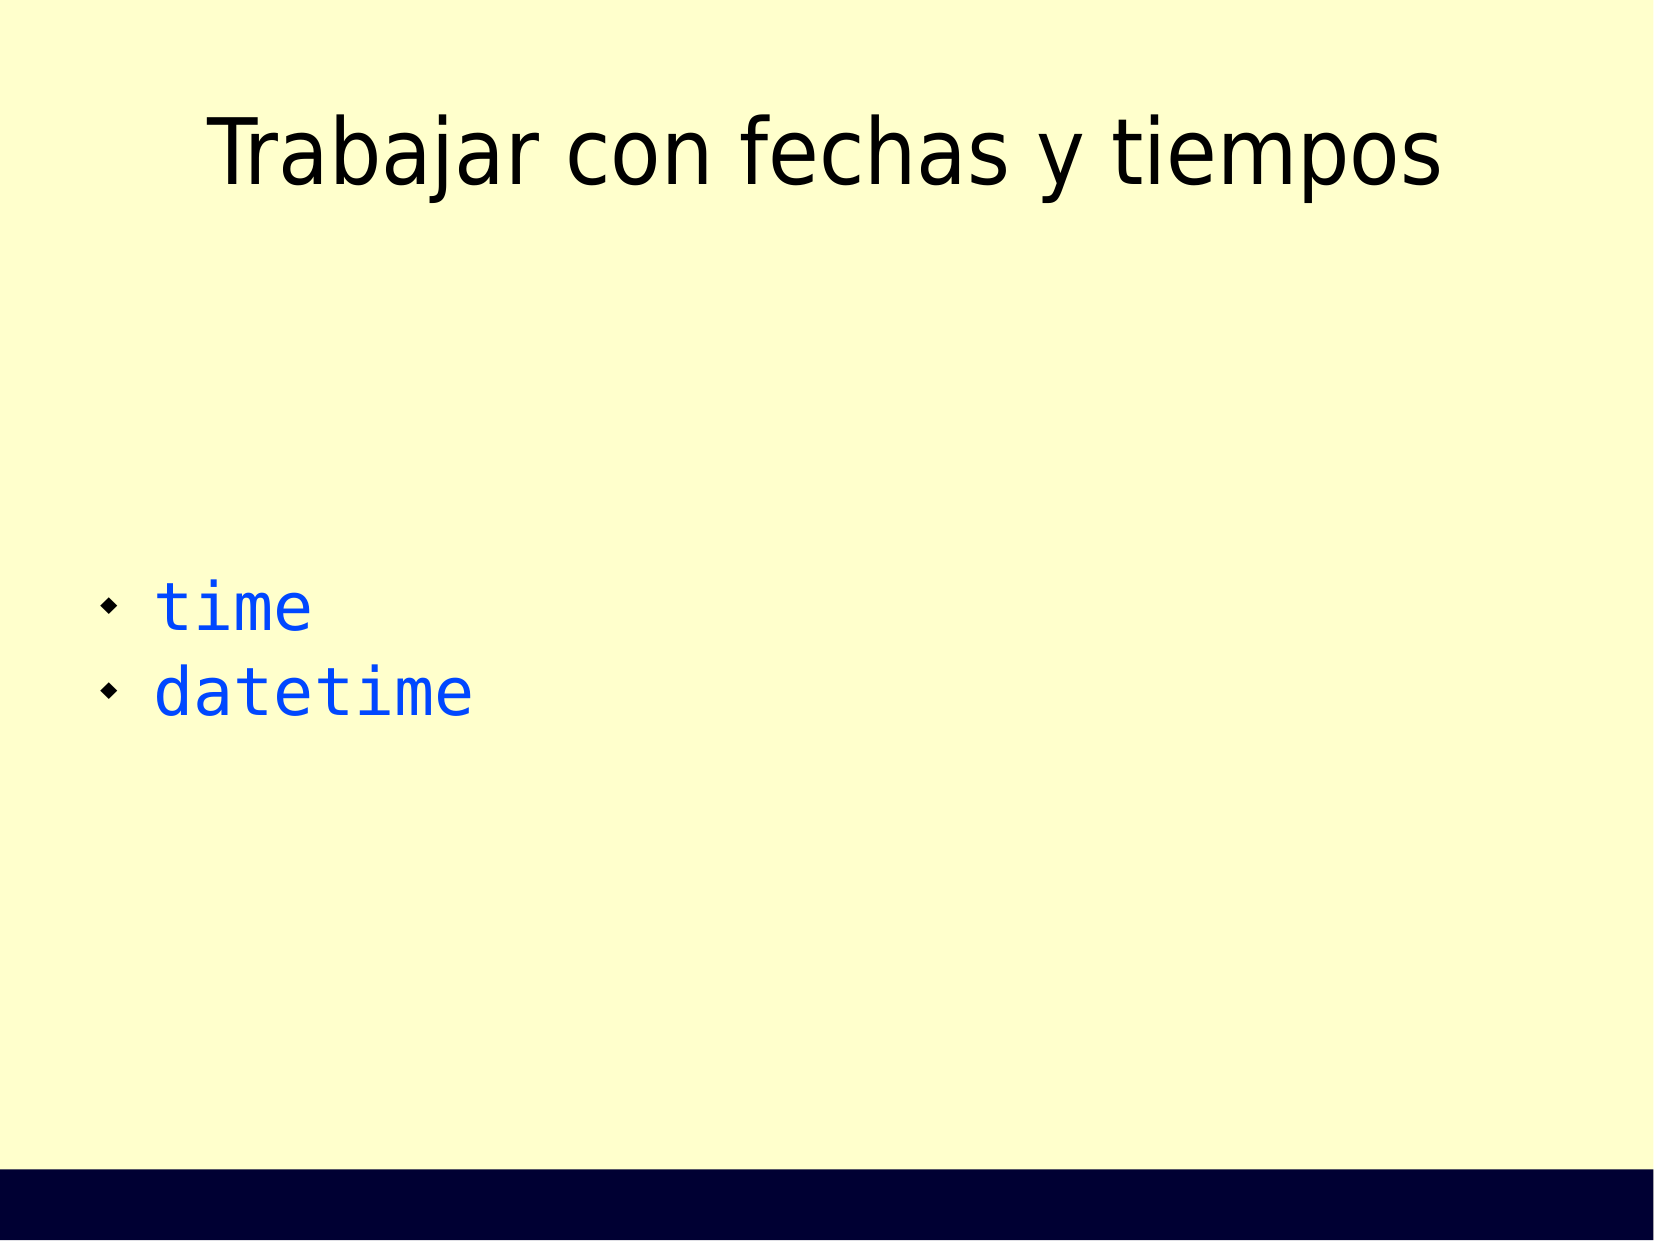

# Trabajar con fechas y tiempos
time
datetime